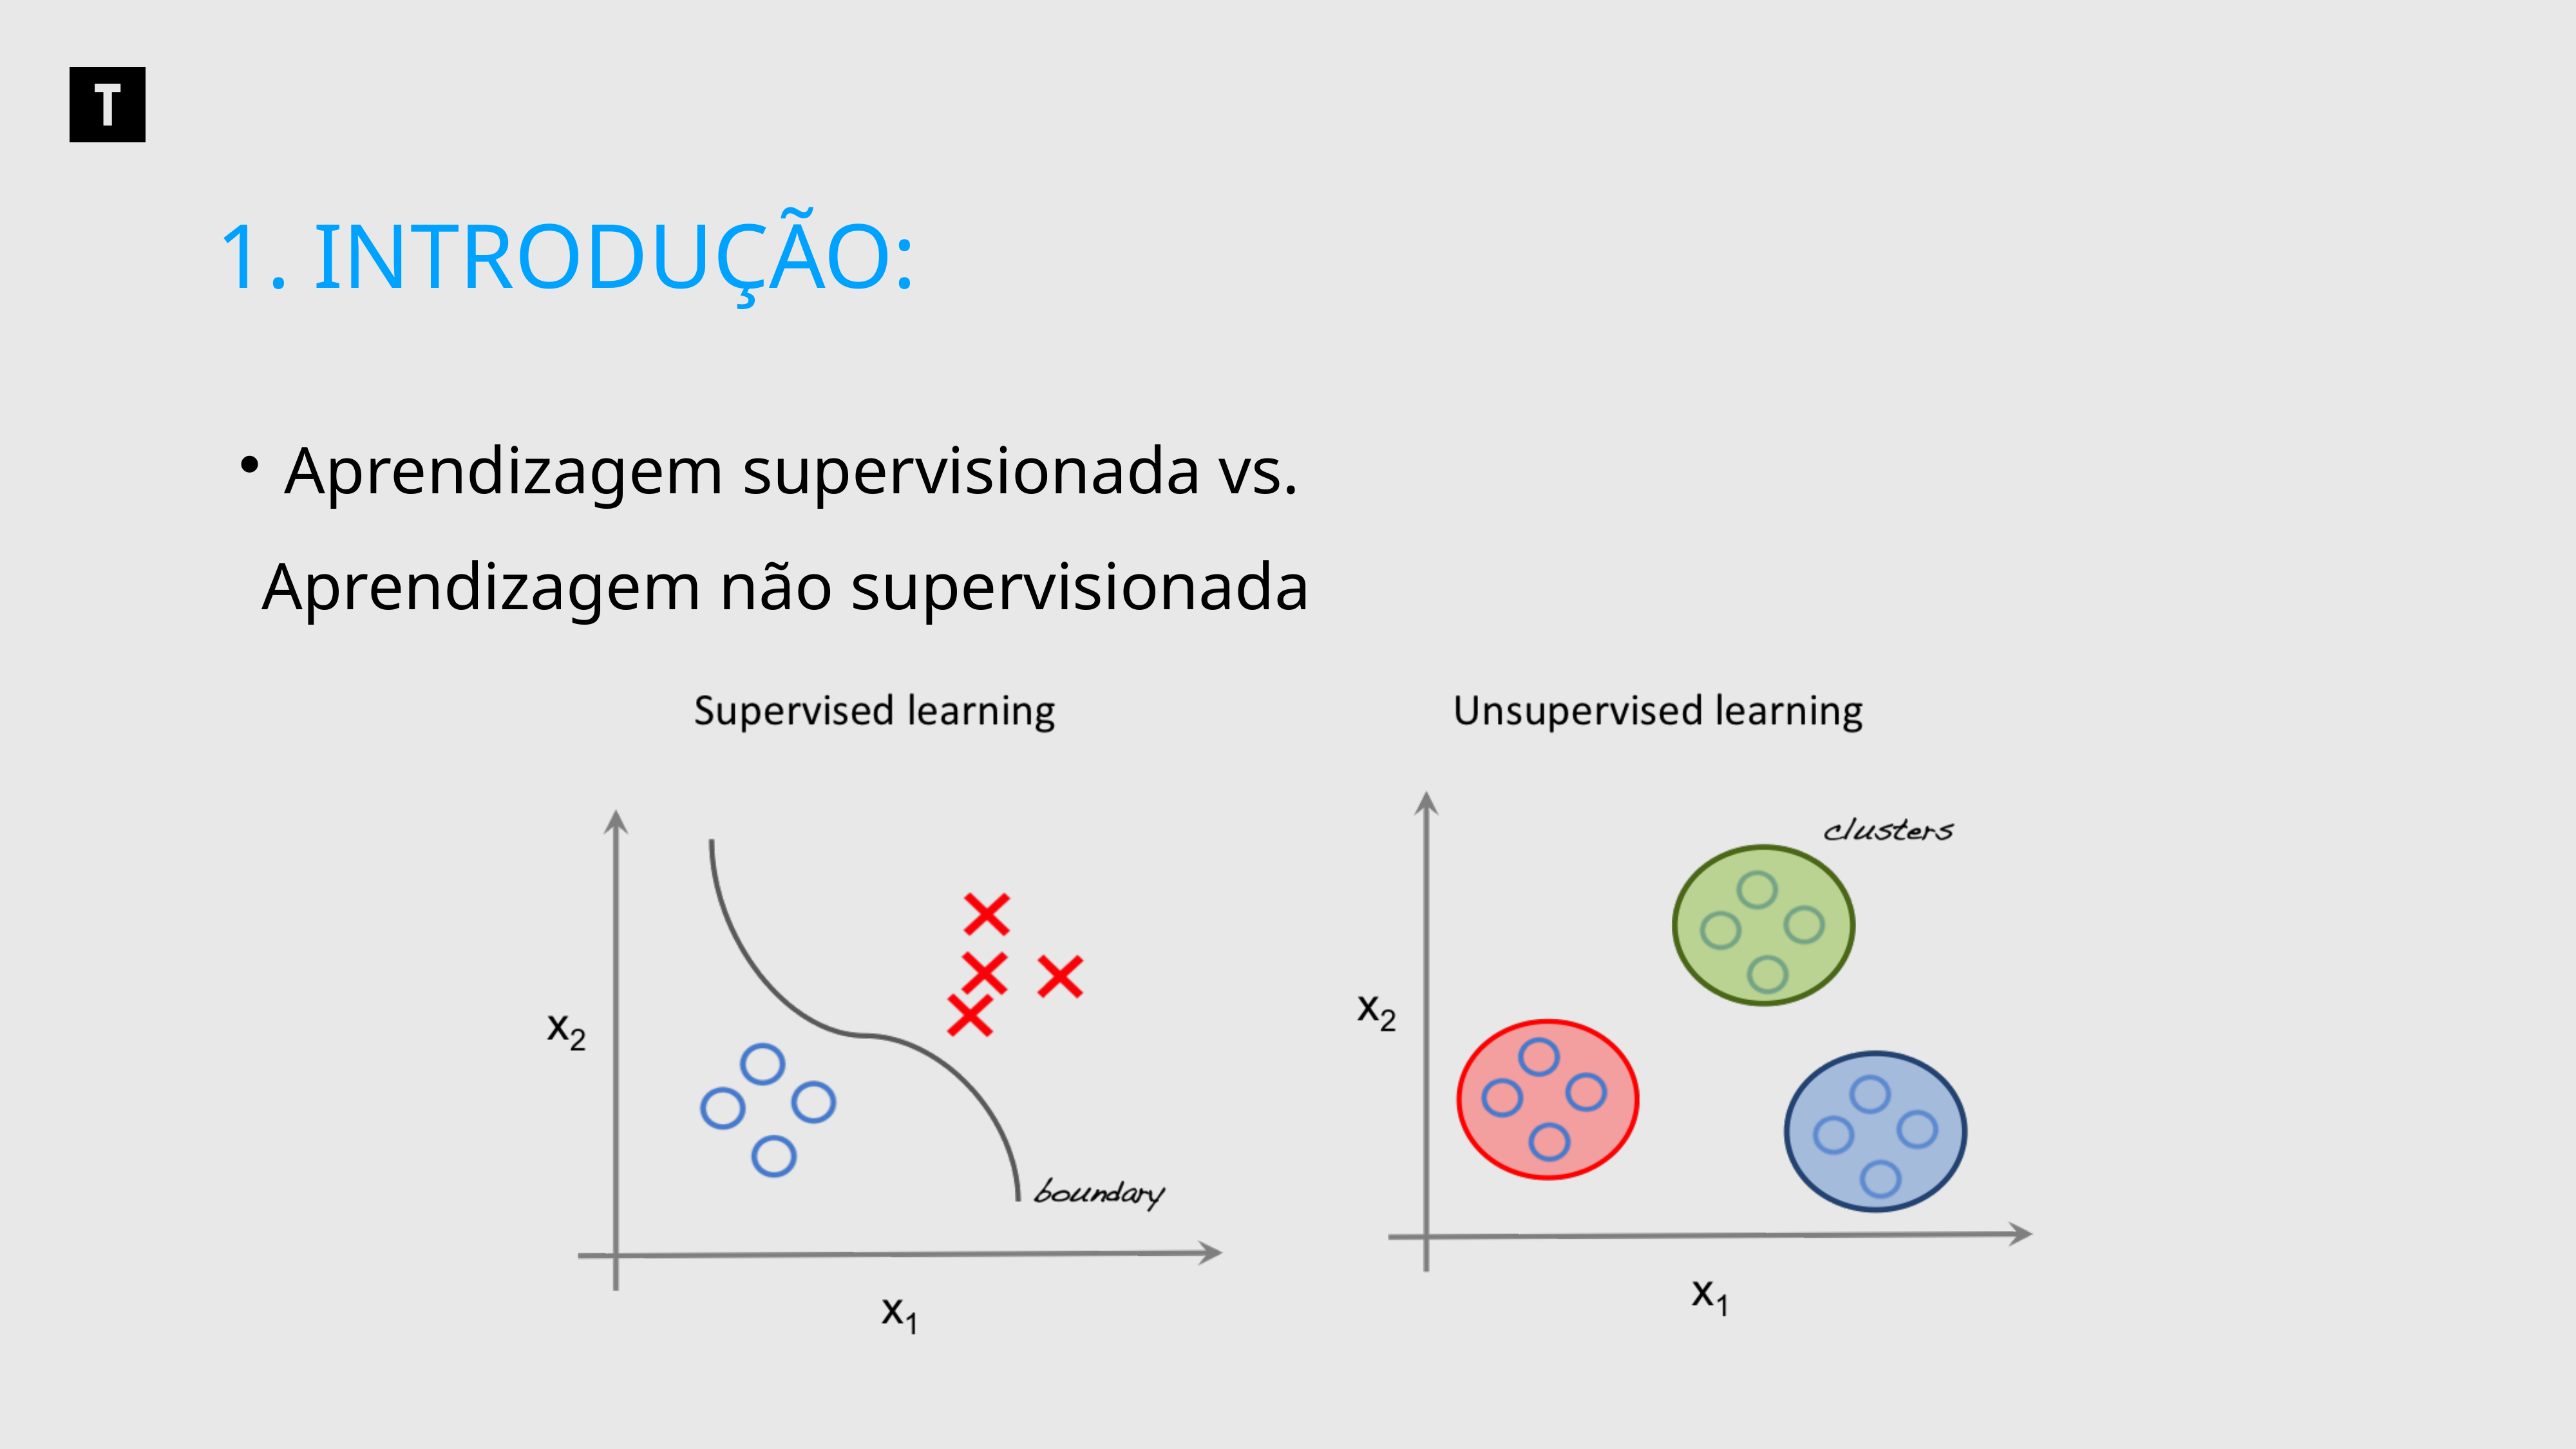

1. INTRODUÇÃO:
 Aprendizagem supervisionada vs. Aprendizagem não supervisionada